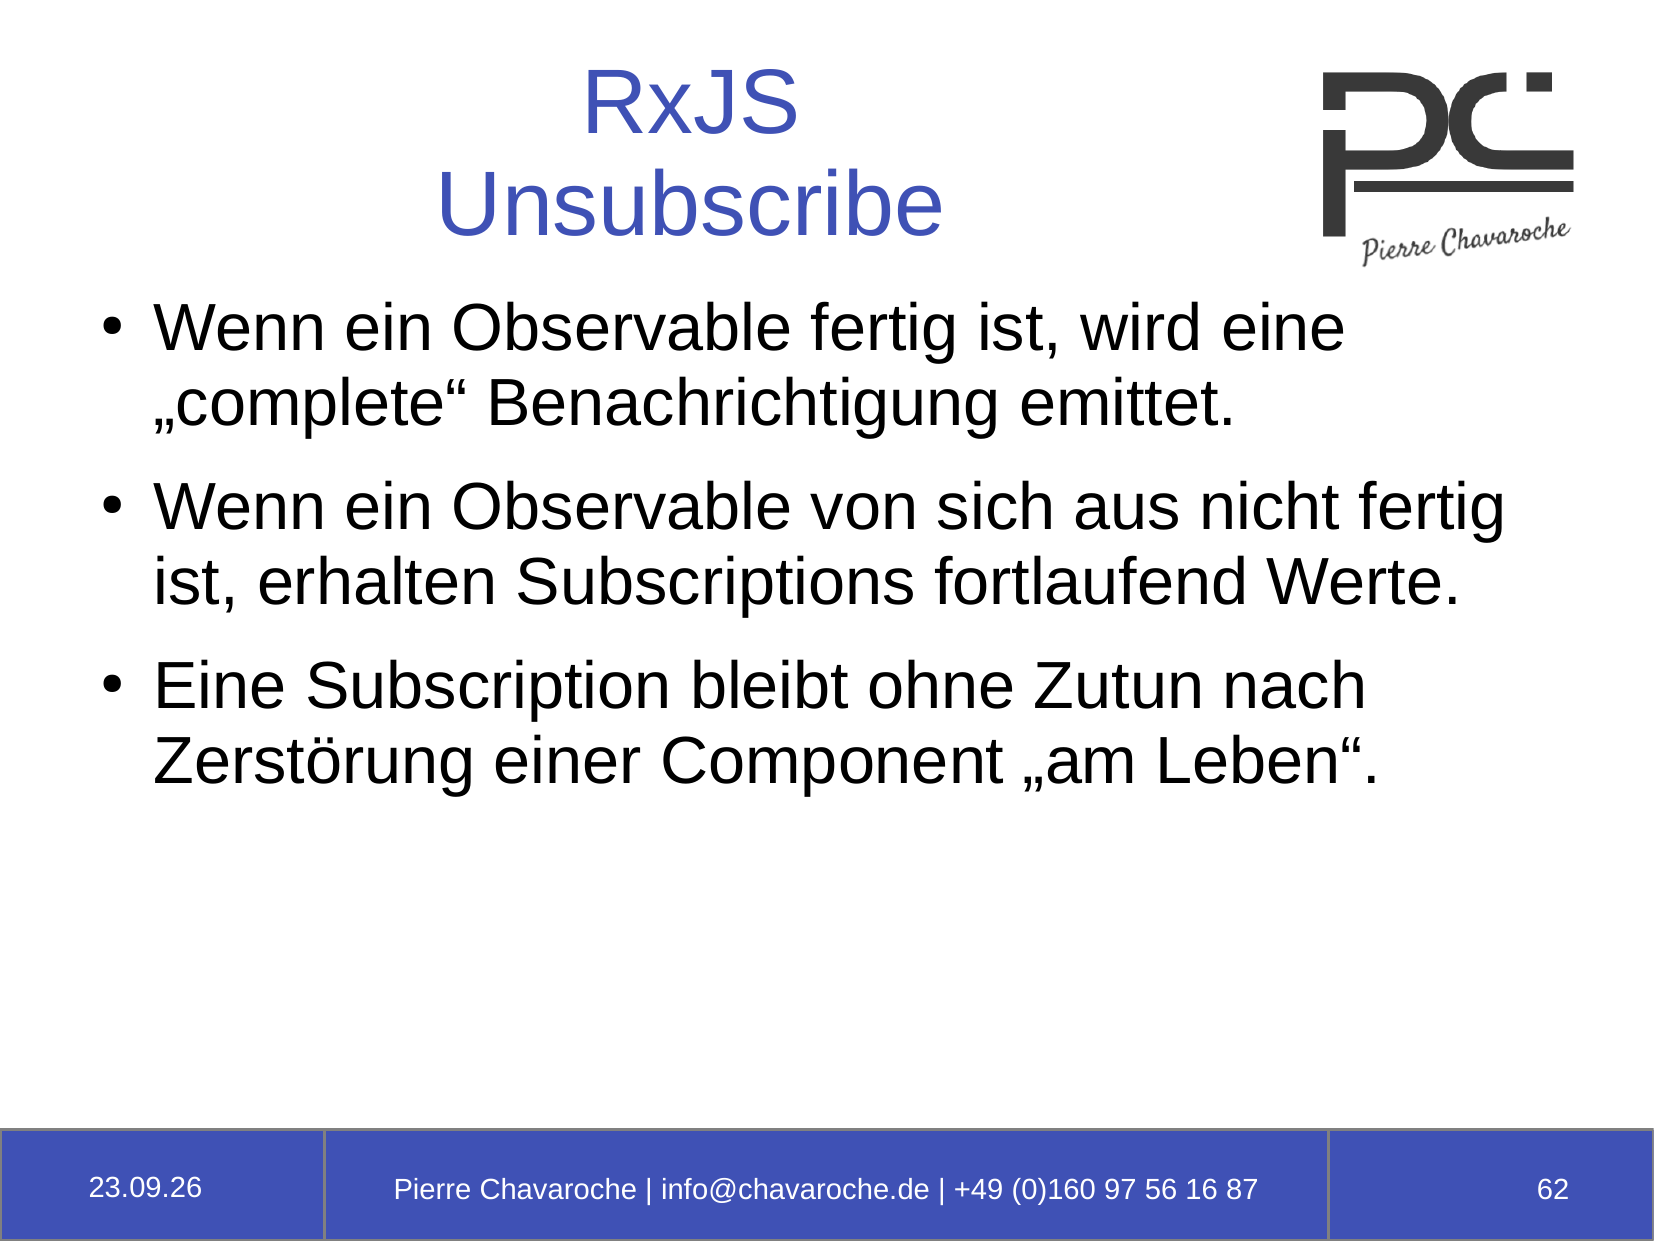

# RxJS Unsubscribe
Wenn ein Observable fertig ist, wird eine „complete“ Benachrichtigung emittet.
Wenn ein Observable von sich aus nicht fertig ist, erhalten Subscriptions fortlaufend Werte.
Eine Subscription bleibt ohne Zutun nach Zerstörung einer Component „am Leben“.
Pierre Chavaroche | info@chavaroche.de | +49 (0)160 97 56 16 87
62